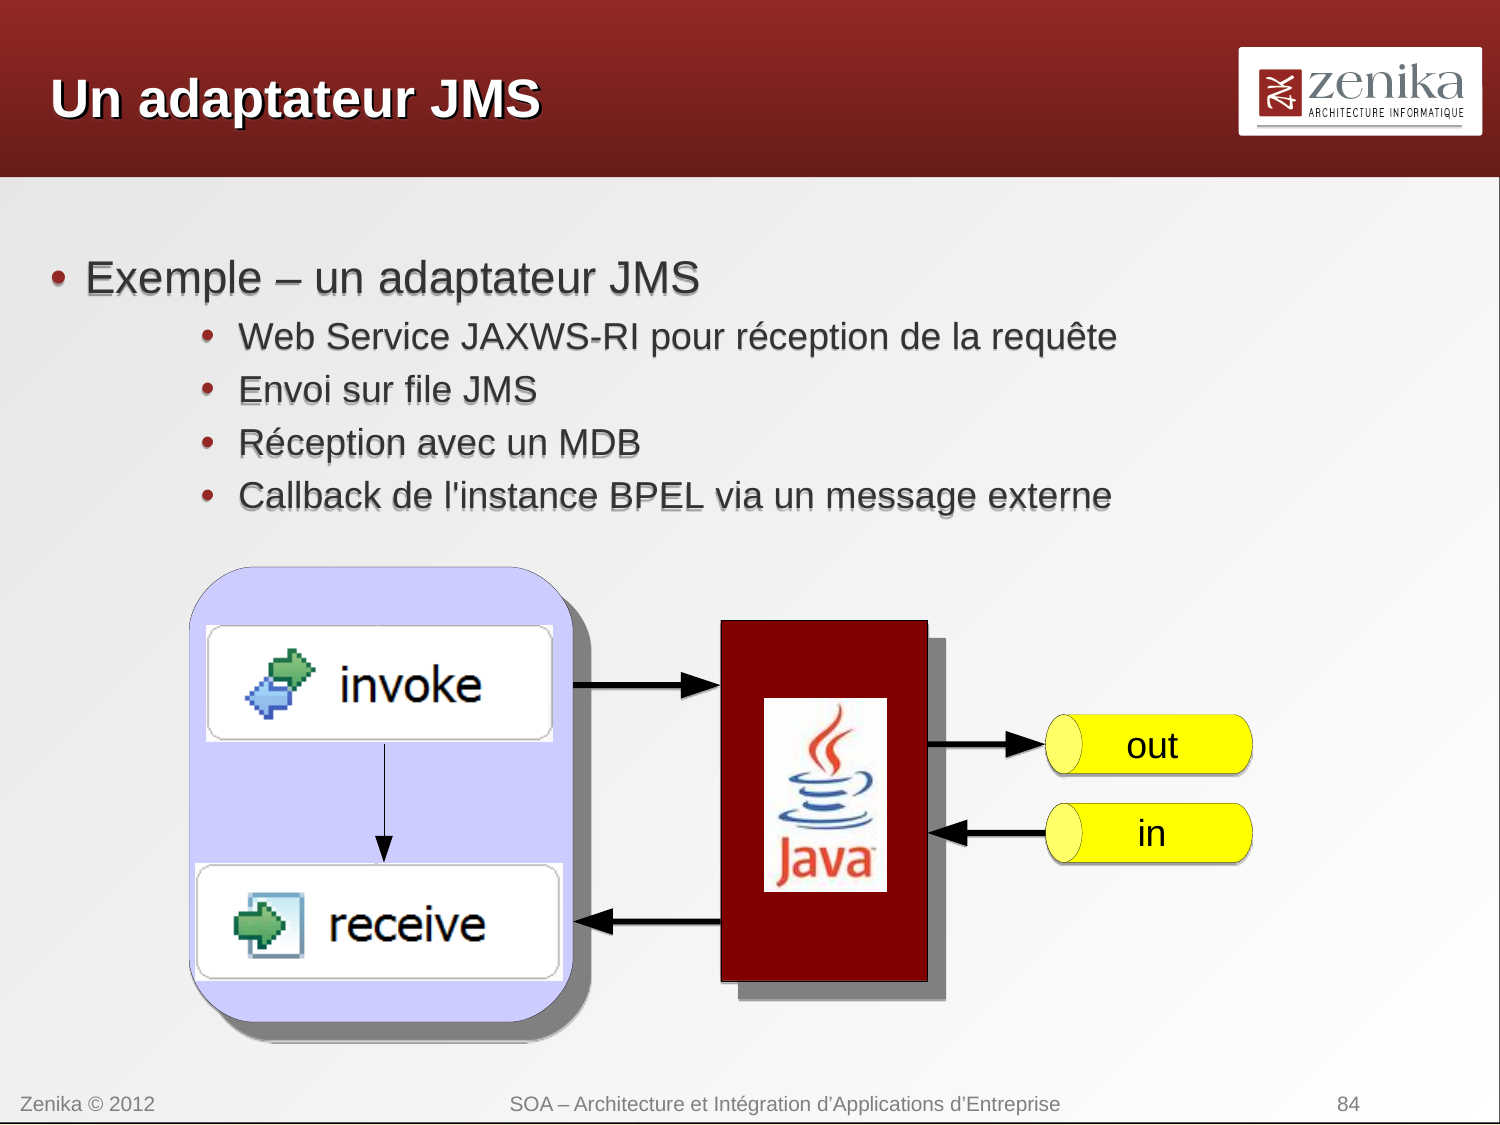

# Un adaptateur JMS
Exemple – un adaptateur JMS
Web Service JAXWS-RI pour réception de la requête
Envoi sur file JMS
Réception avec un MDB
Callback de l'instance BPEL via un message externe